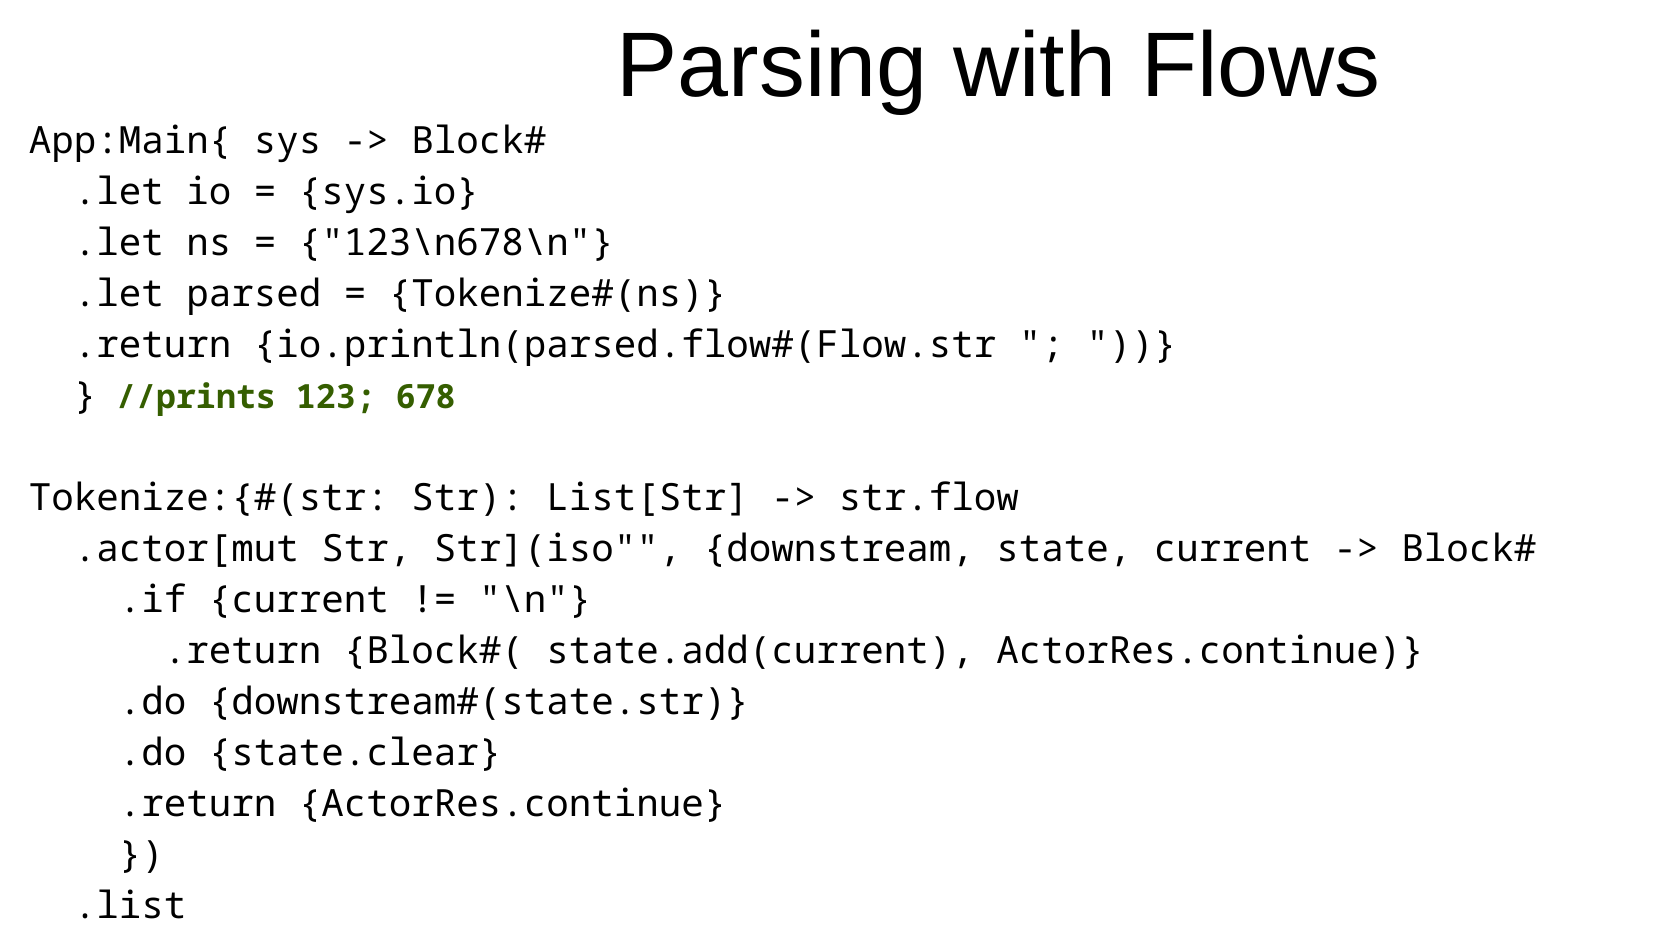

# Parsing with Flows
App:Main{ sys -> Block#
 .let io = {sys.io}
 .let ns = {"123\n678\n"}
 .let parsed = {Tokenize#(ns)}
 .return {io.println(parsed.flow#(Flow.str "; "))}
 } //prints 123; 678
Tokenize:{#(str: Str): List[Str] -> str.flow
 .actor[mut Str, Str](iso"", {downstream, state, current -> Block#
 .if {current != "\n"}
 .return {Block#( state.add(current), ActorRes.continue)}
 .do {downstream#(state.str)}
 .do {state.clear}
 .return {ActorRes.continue}
 })
 .list
 }